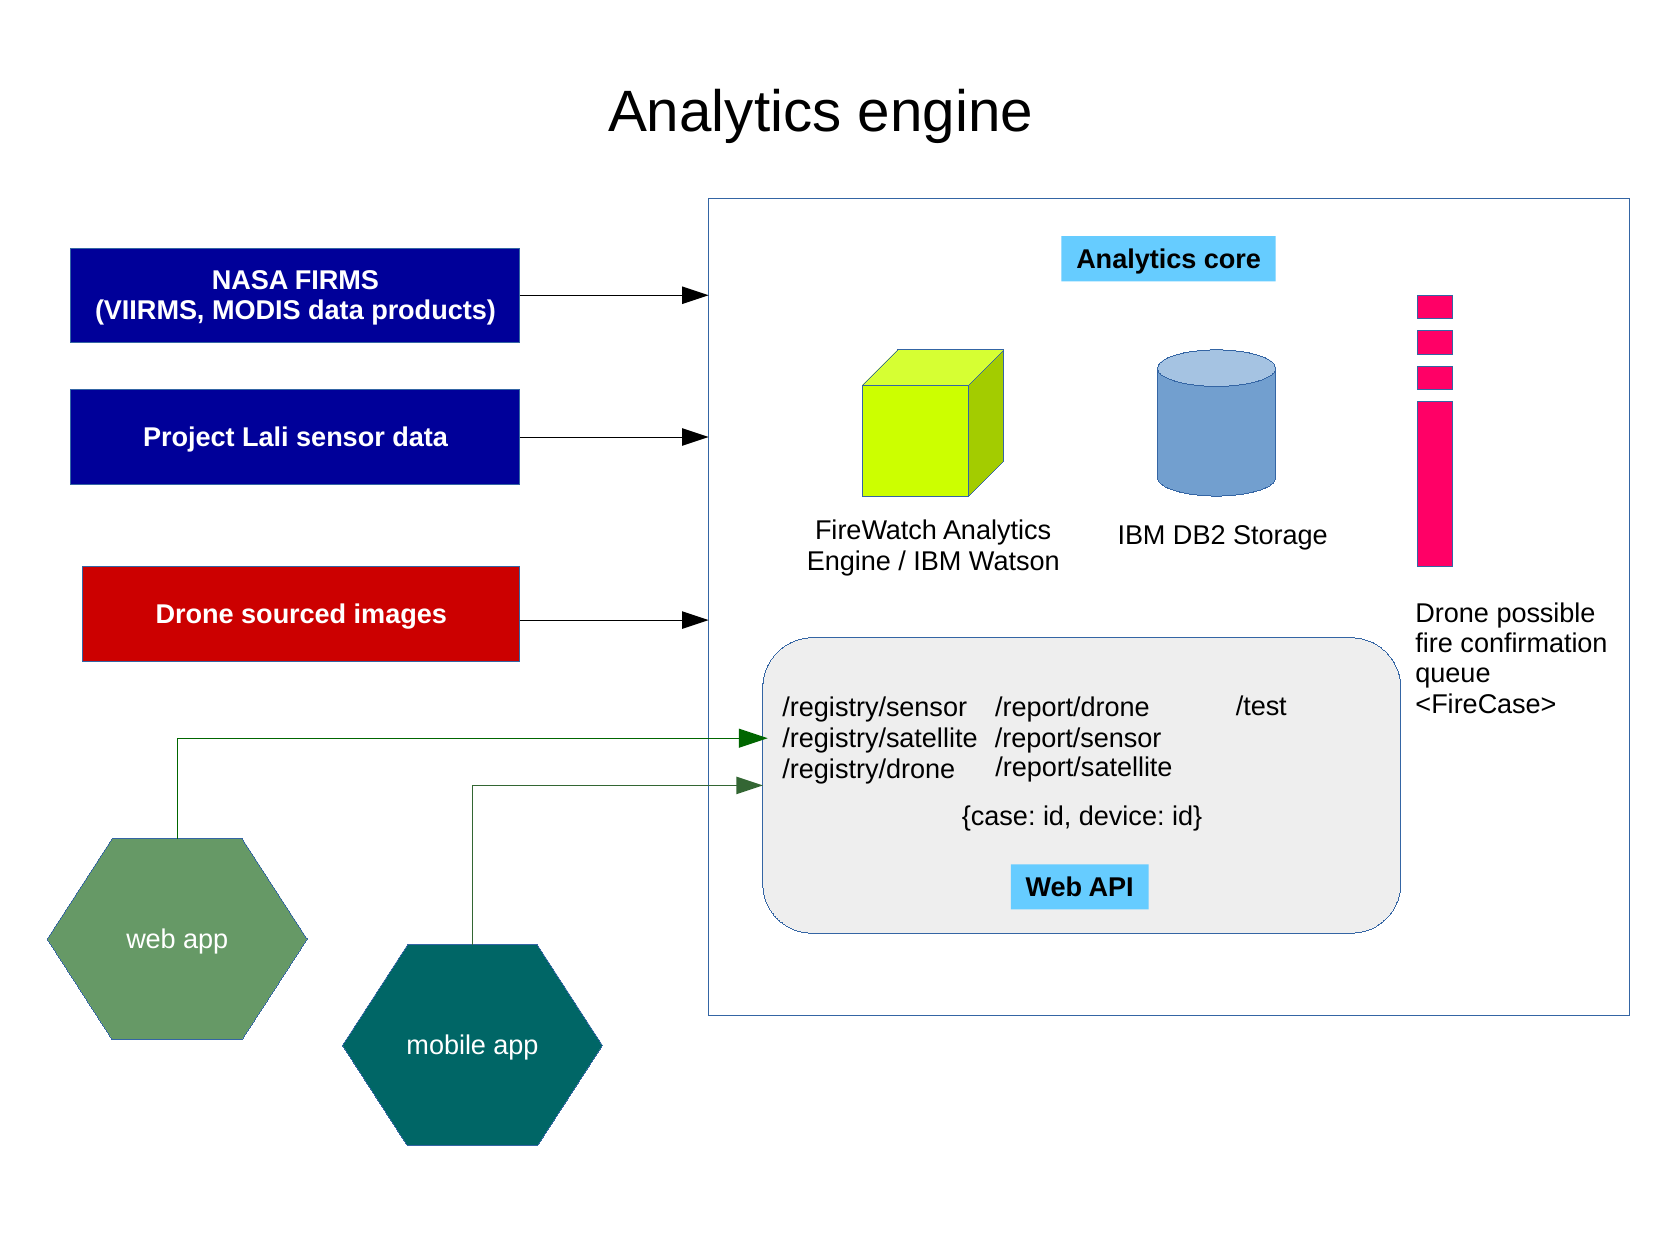

# Analytics engine
Analytics core
NASA FIRMS
(VIIRMS, MODIS data products)
FireWatch Analytics Engine / IBM Watson
IBM DB2 Storage
Project Lali sensor data
Drone sourced images
Drone possible fire confirmation queue <FireCase>
{case: id, device: id}
/test
Web API
/registry/sensor
/registry/satellite
/registry/drone
/report/drone
/report/satellite
/report/sensor
web app
mobile app